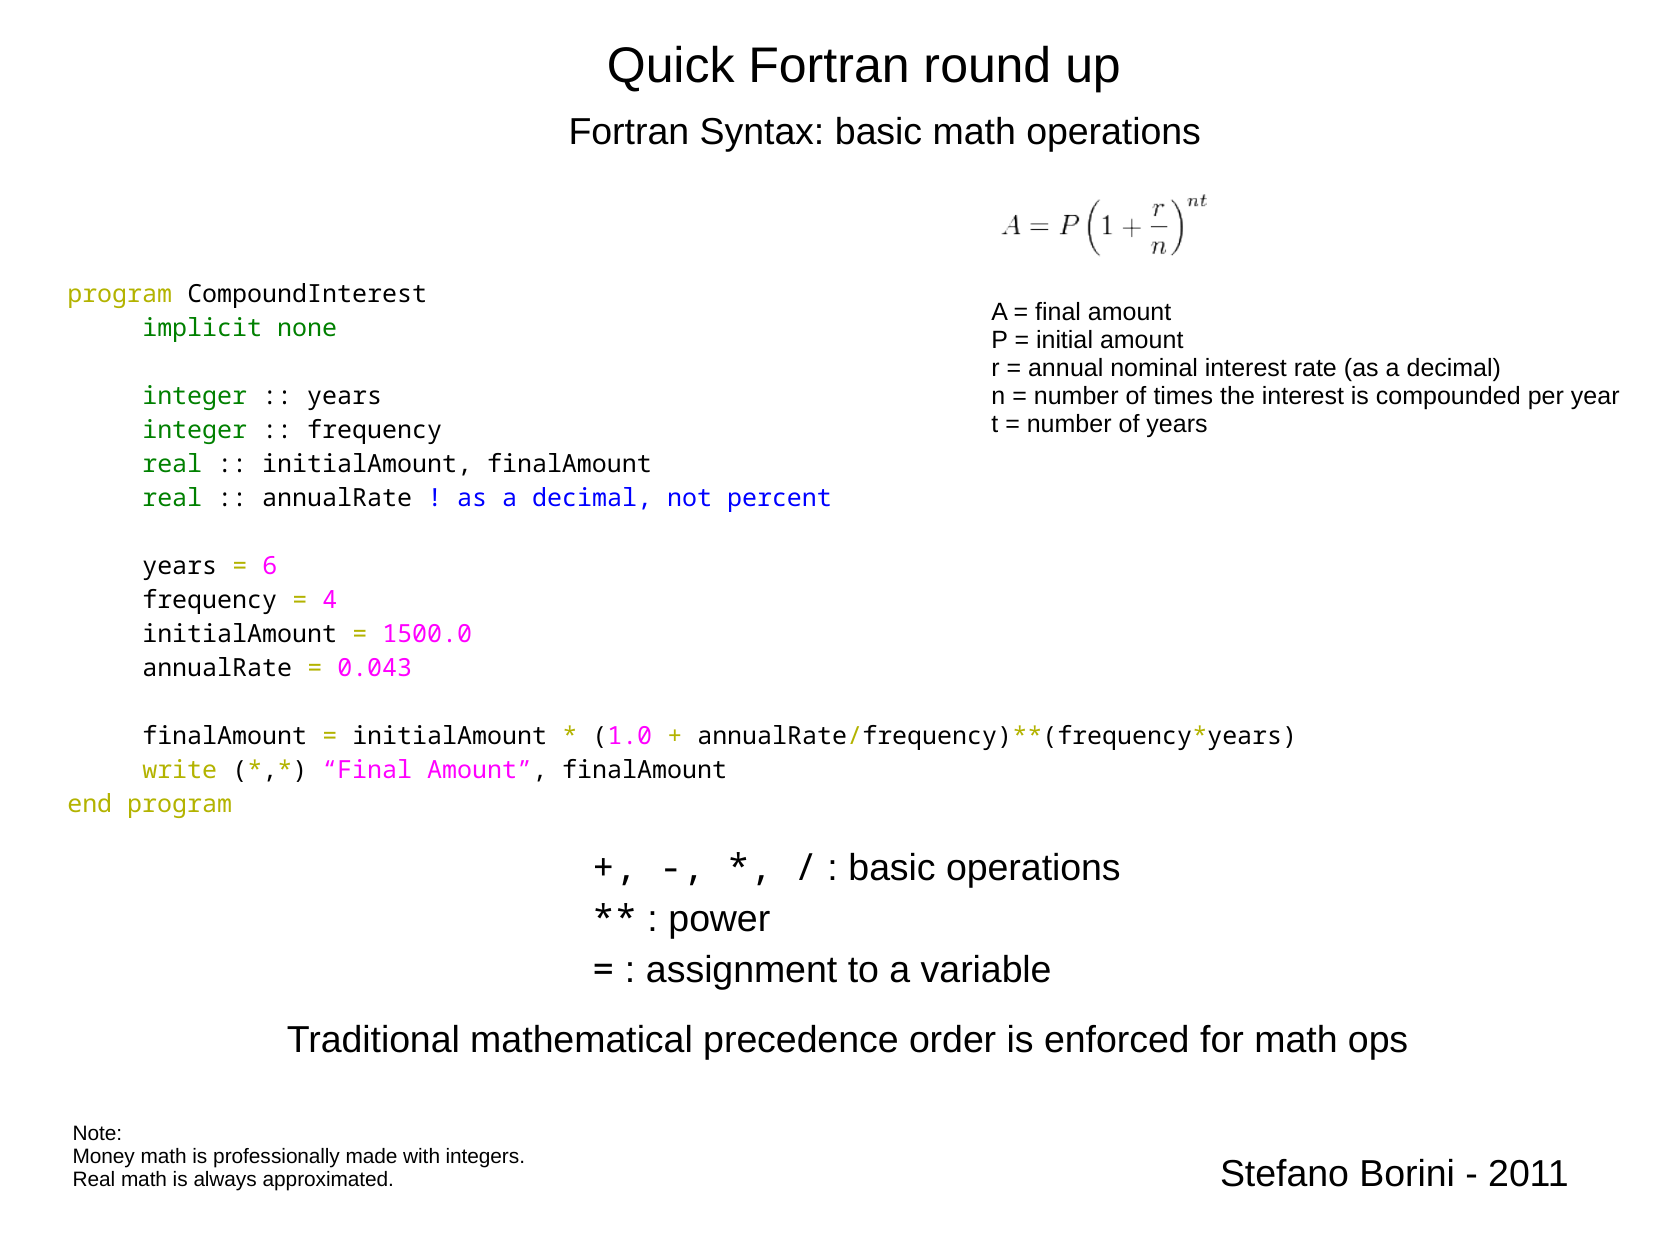

Fortran Syntax: basic math operations
program CompoundInterest
	implicit none
	integer :: years
	integer :: frequency
	real :: initialAmount, finalAmount
	real :: annualRate ! as a decimal, not percent
	years = 6
	frequency = 4
	initialAmount = 1500.0
	annualRate = 0.043
	finalAmount = initialAmount * (1.0 + annualRate/frequency)**(frequency*years)
	write (*,*) “Final Amount”, finalAmount
end program
A = final amount
P = initial amount
r = annual nominal interest rate (as a decimal)
n = number of times the interest is compounded per year
t = number of years
+, -, *, / : basic operations
** : power
= : assignment to a variable
Traditional mathematical precedence order is enforced for math ops
Note:
Money math is professionally made with integers.
Real math is always approximated.